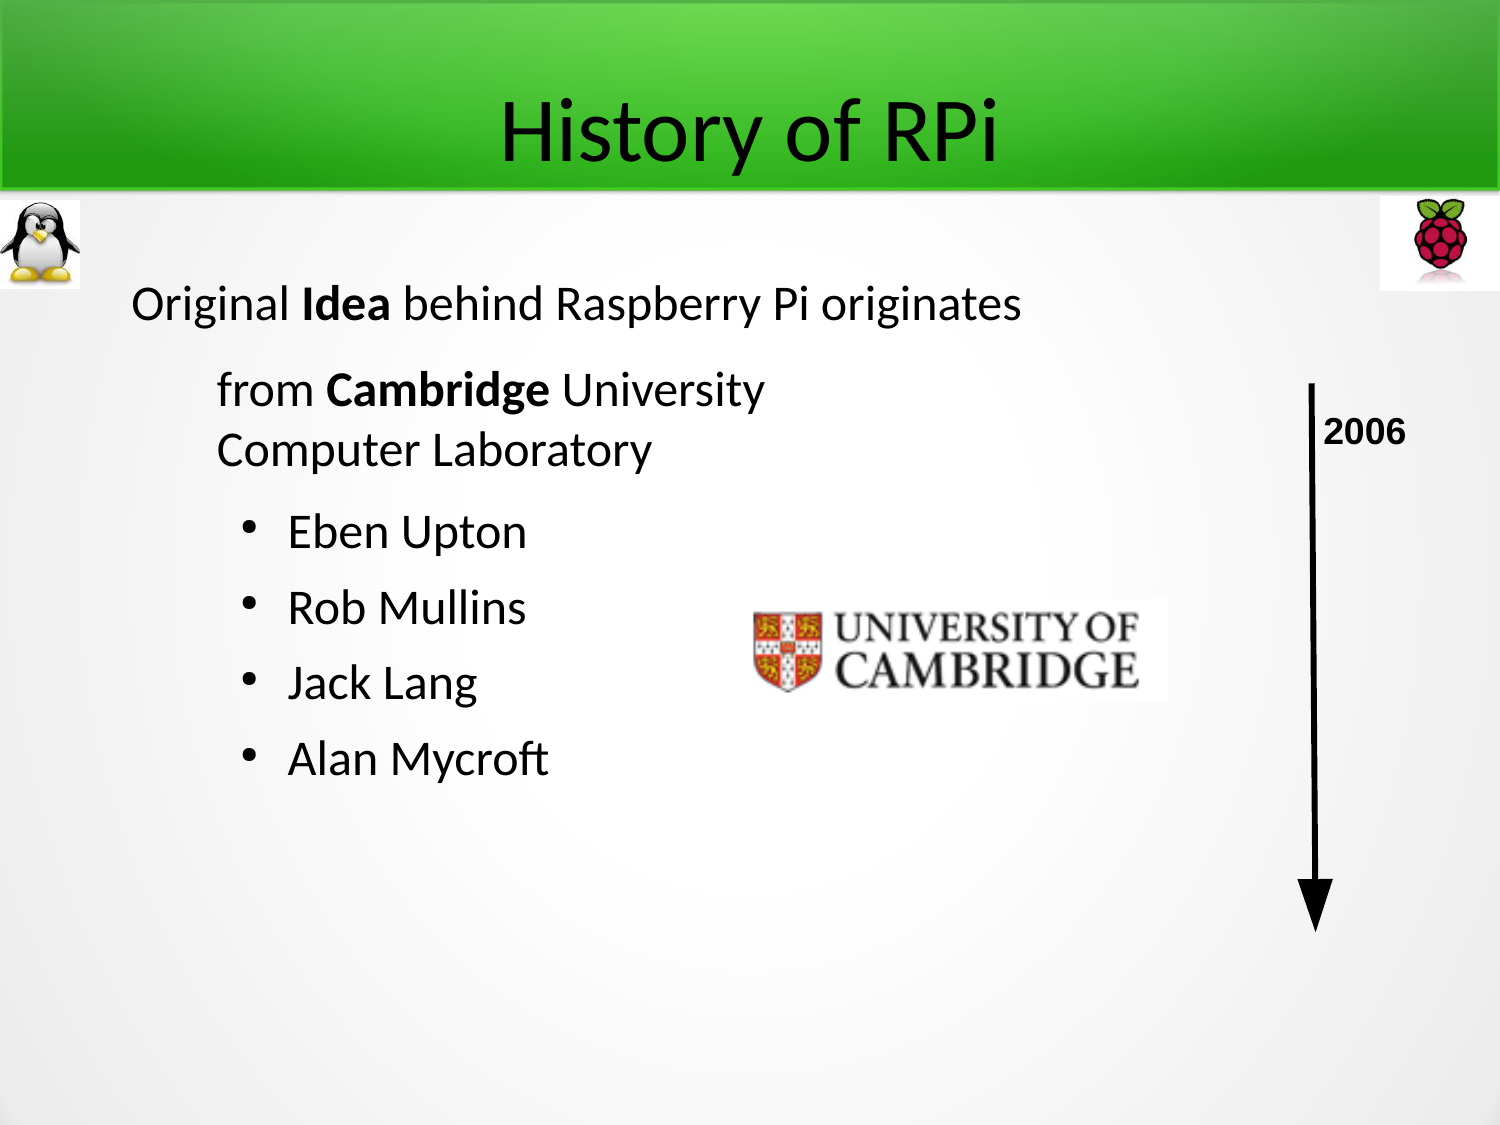

# History of RPi
Original Idea behind Raspberry Pi originates
from Cambridge University
Computer Laboratory
Eben Upton
Rob Mullins
Jack Lang
Alan Mycroft
2006